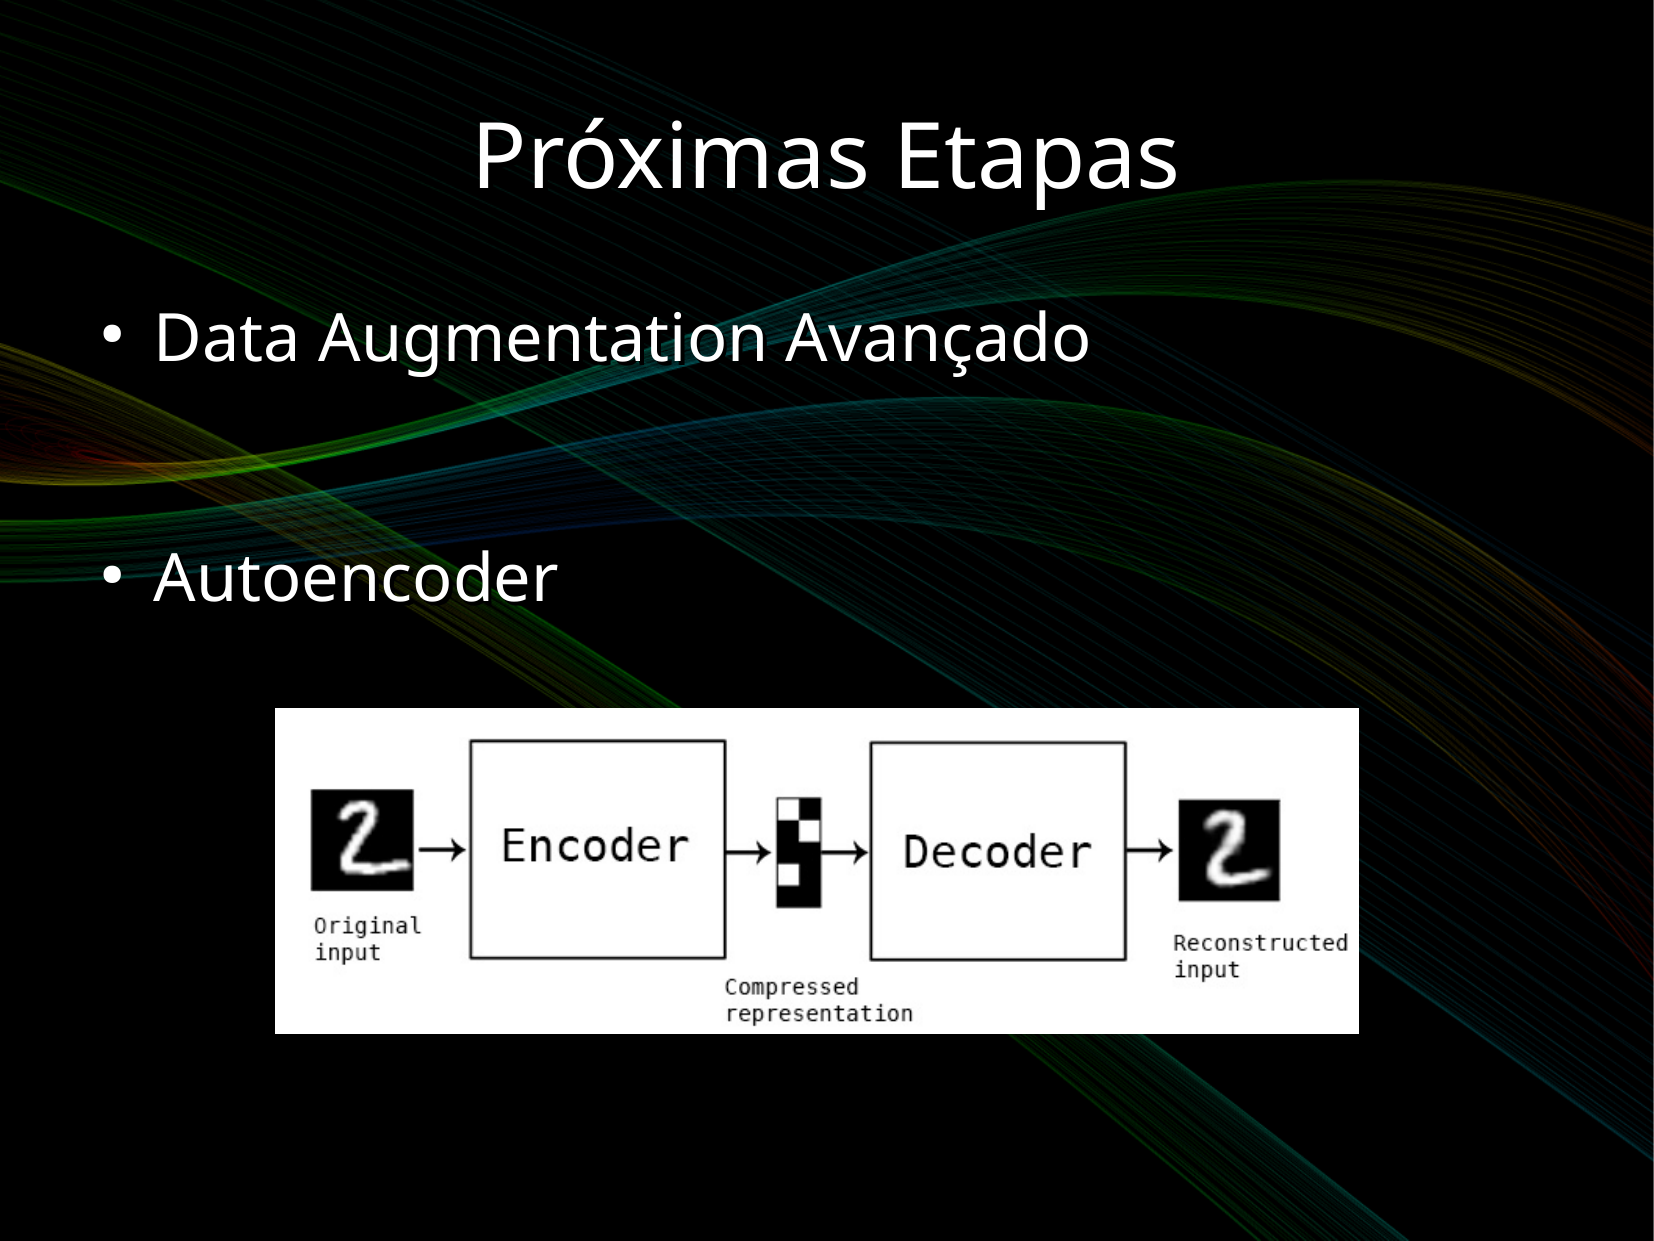

# Próximas Etapas
Data Augmentation Avançado
Autoencoder